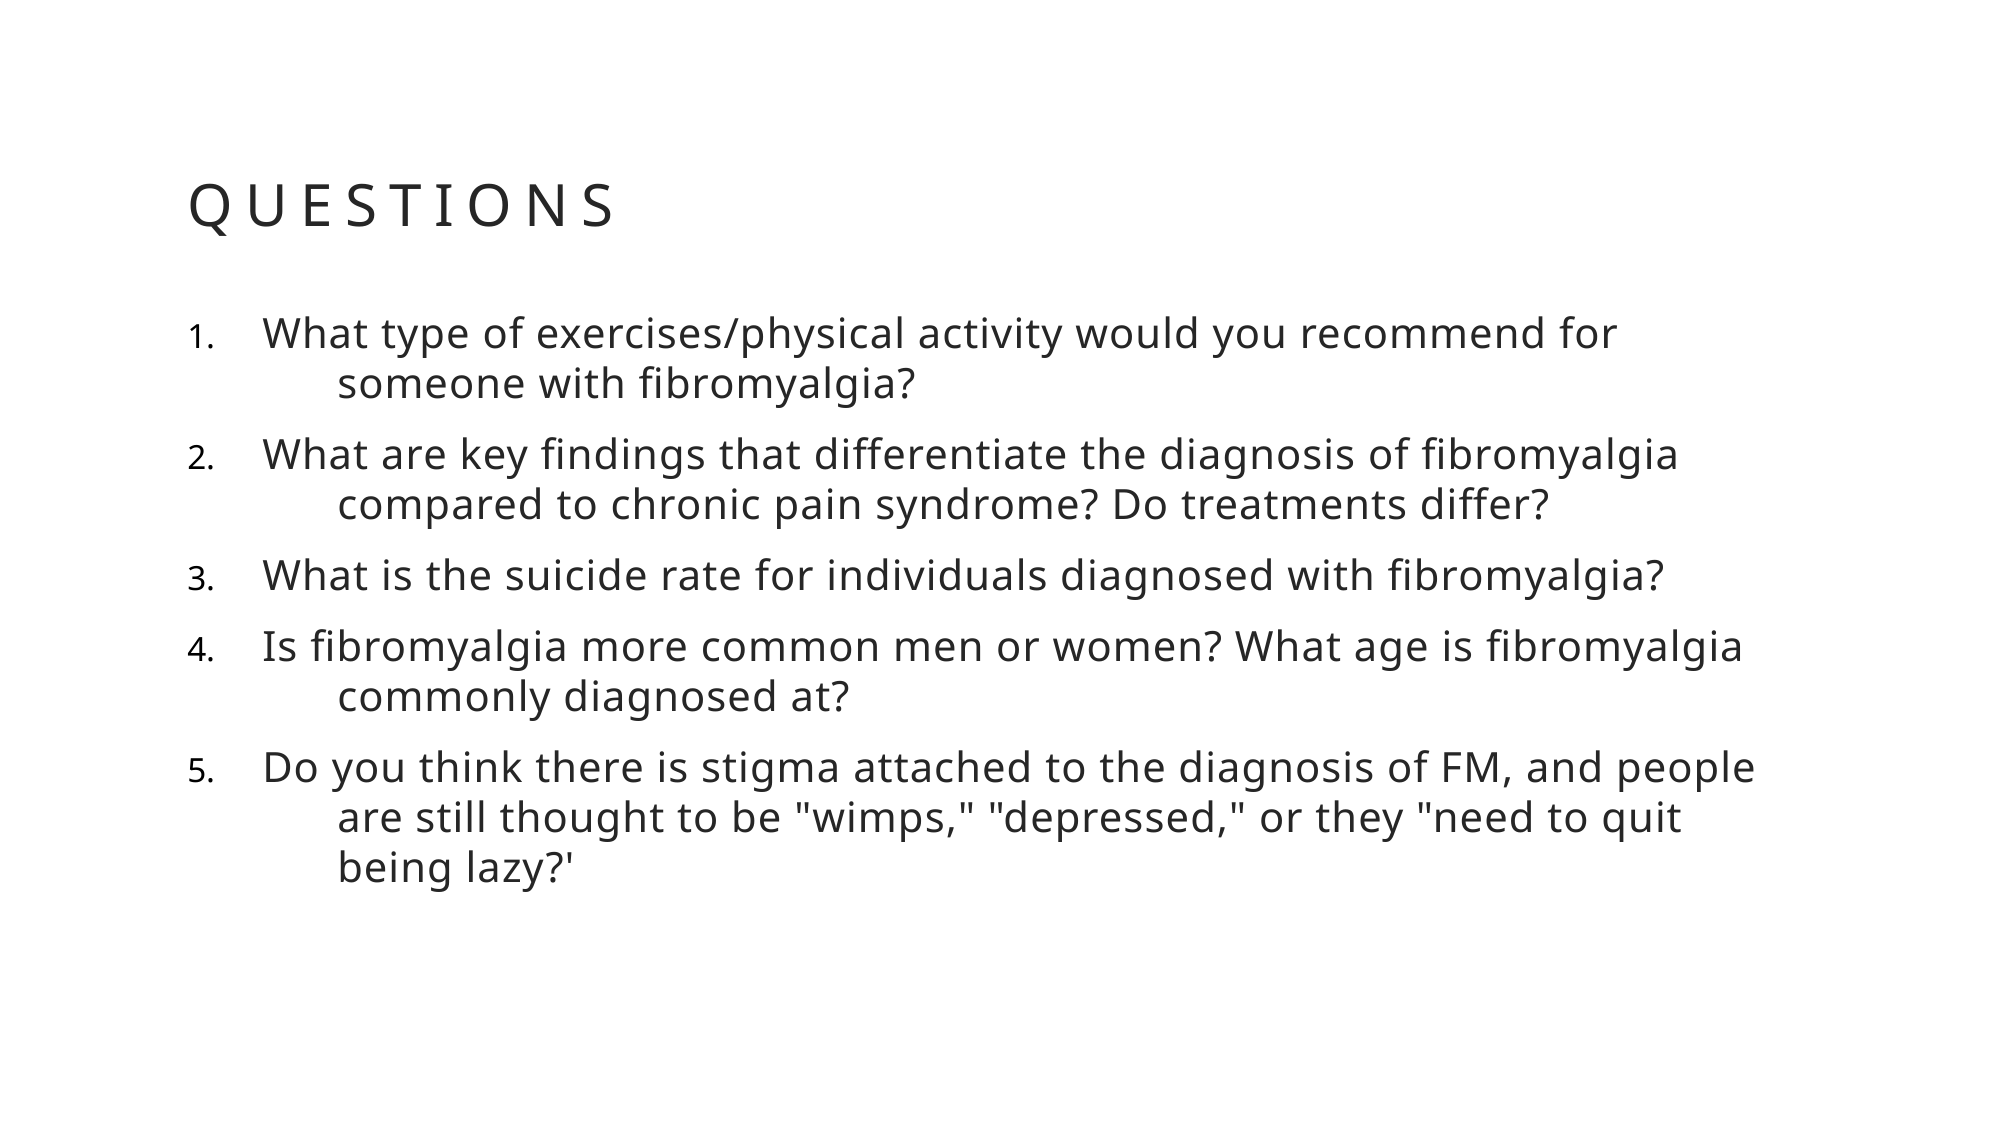

# Questions
What type of exercises/physical activity would you recommend for someone with fibromyalgia?
What are key findings that differentiate the diagnosis of fibromyalgia compared to chronic pain syndrome? Do treatments differ?
What is the suicide rate for individuals diagnosed with fibromyalgia?
Is fibromyalgia more common men or women? What age is fibromyalgia commonly diagnosed at?
Do you think there is stigma attached to the diagnosis of FM, and people are still thought to be "wimps," "depressed," or they "need to quit being lazy?'